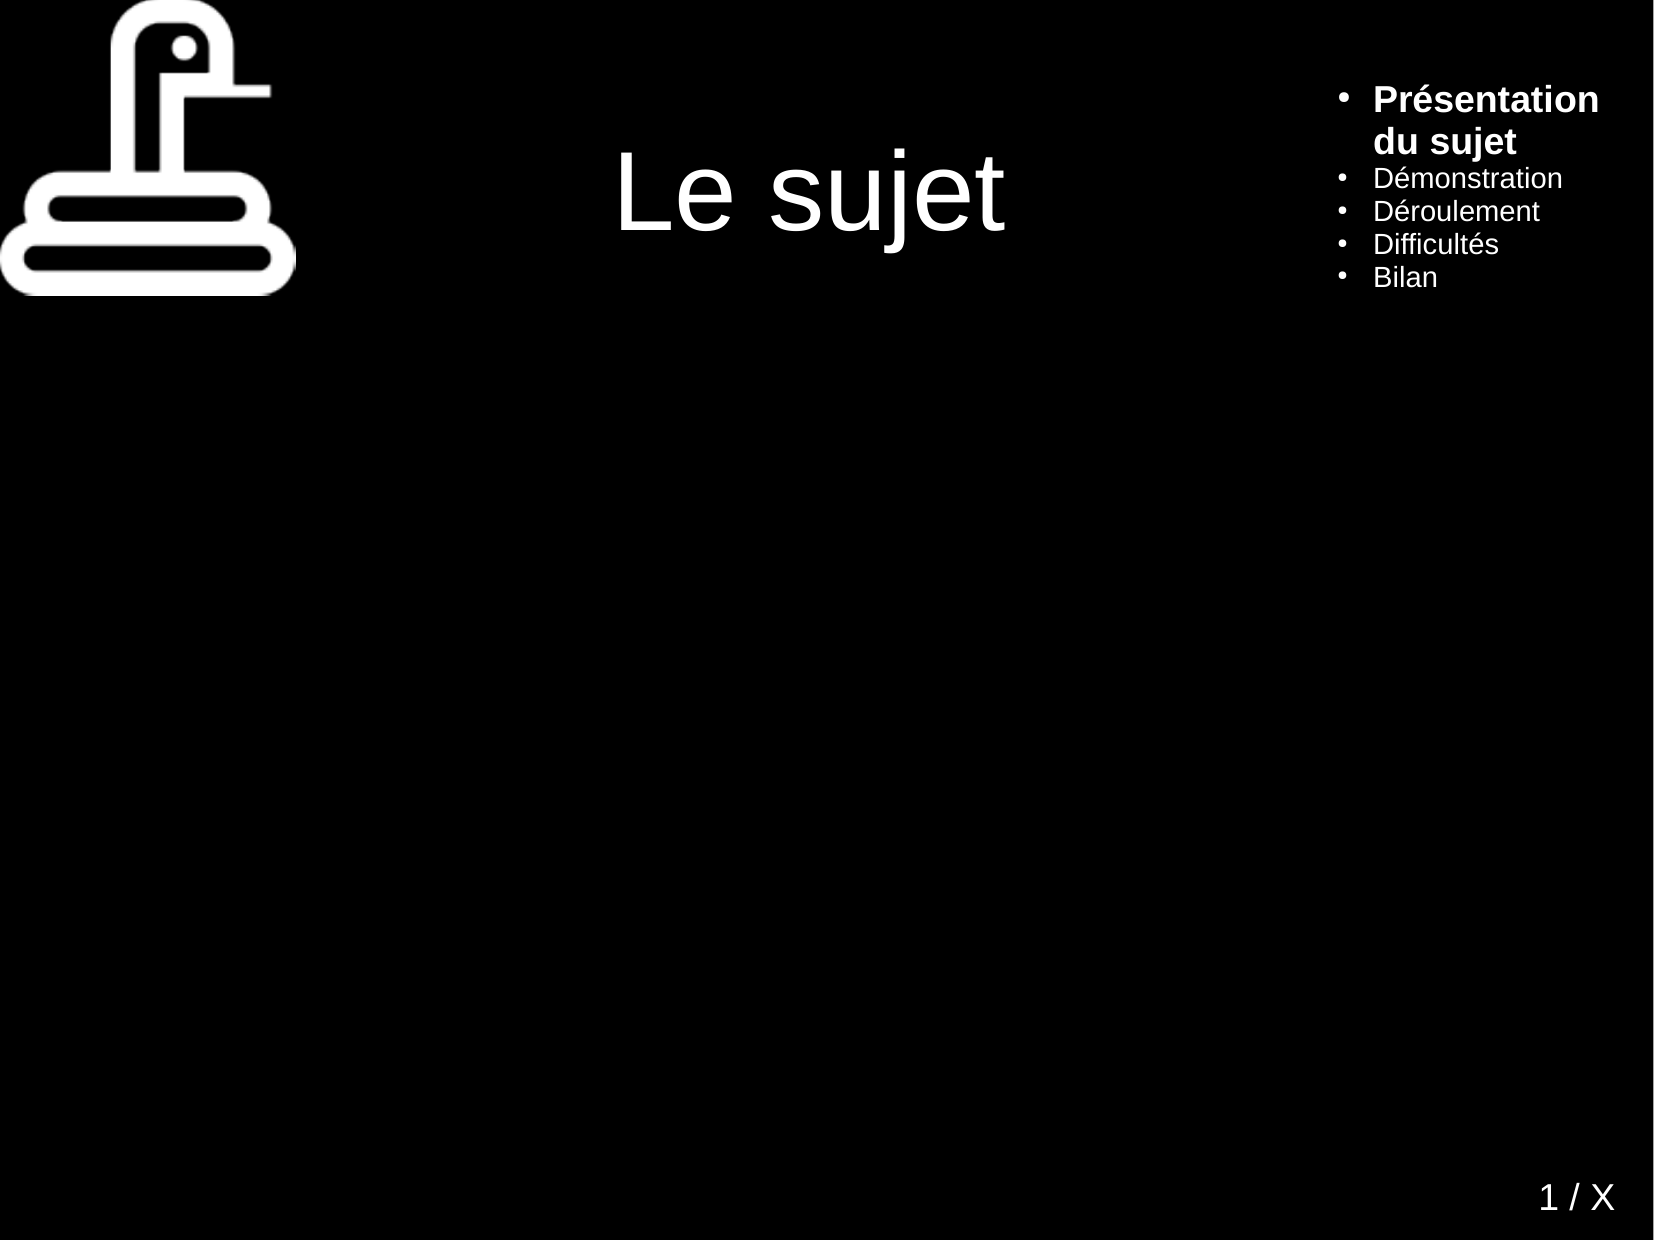

Présentation du sujet
Démonstration
Déroulement
Difficultés
Bilan
# Le sujet
1 / X